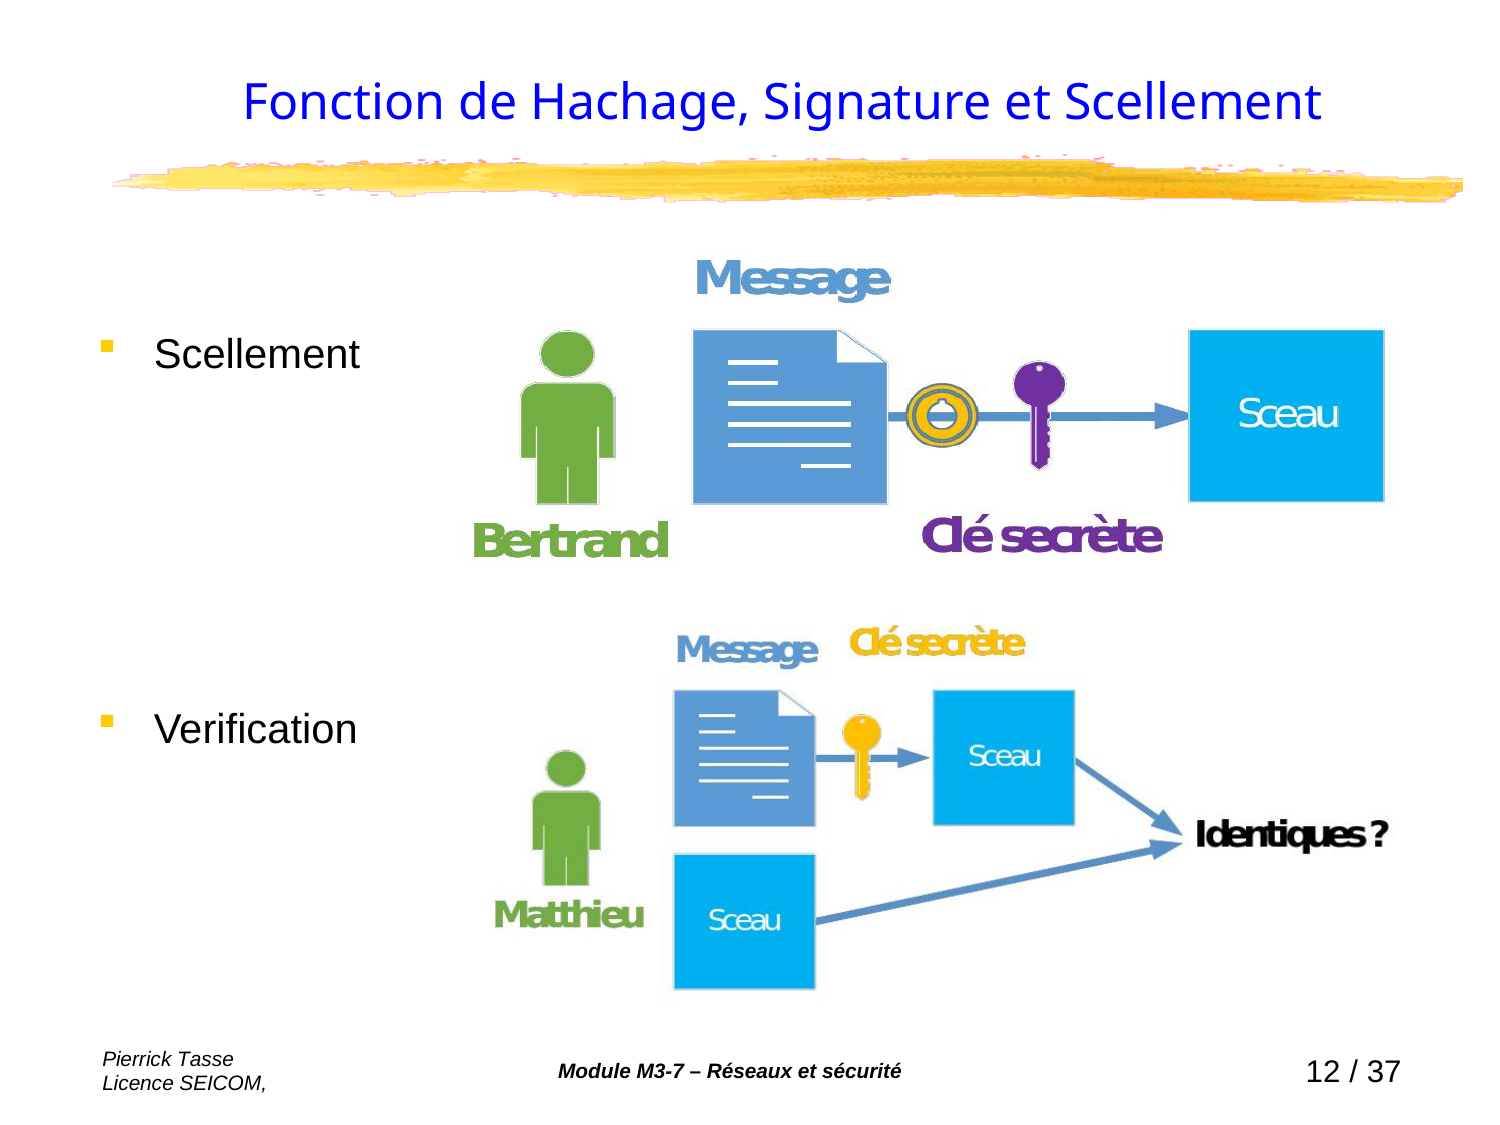

# Fonction de Hachage, Signature et Scellement
Scellement
Verification
12